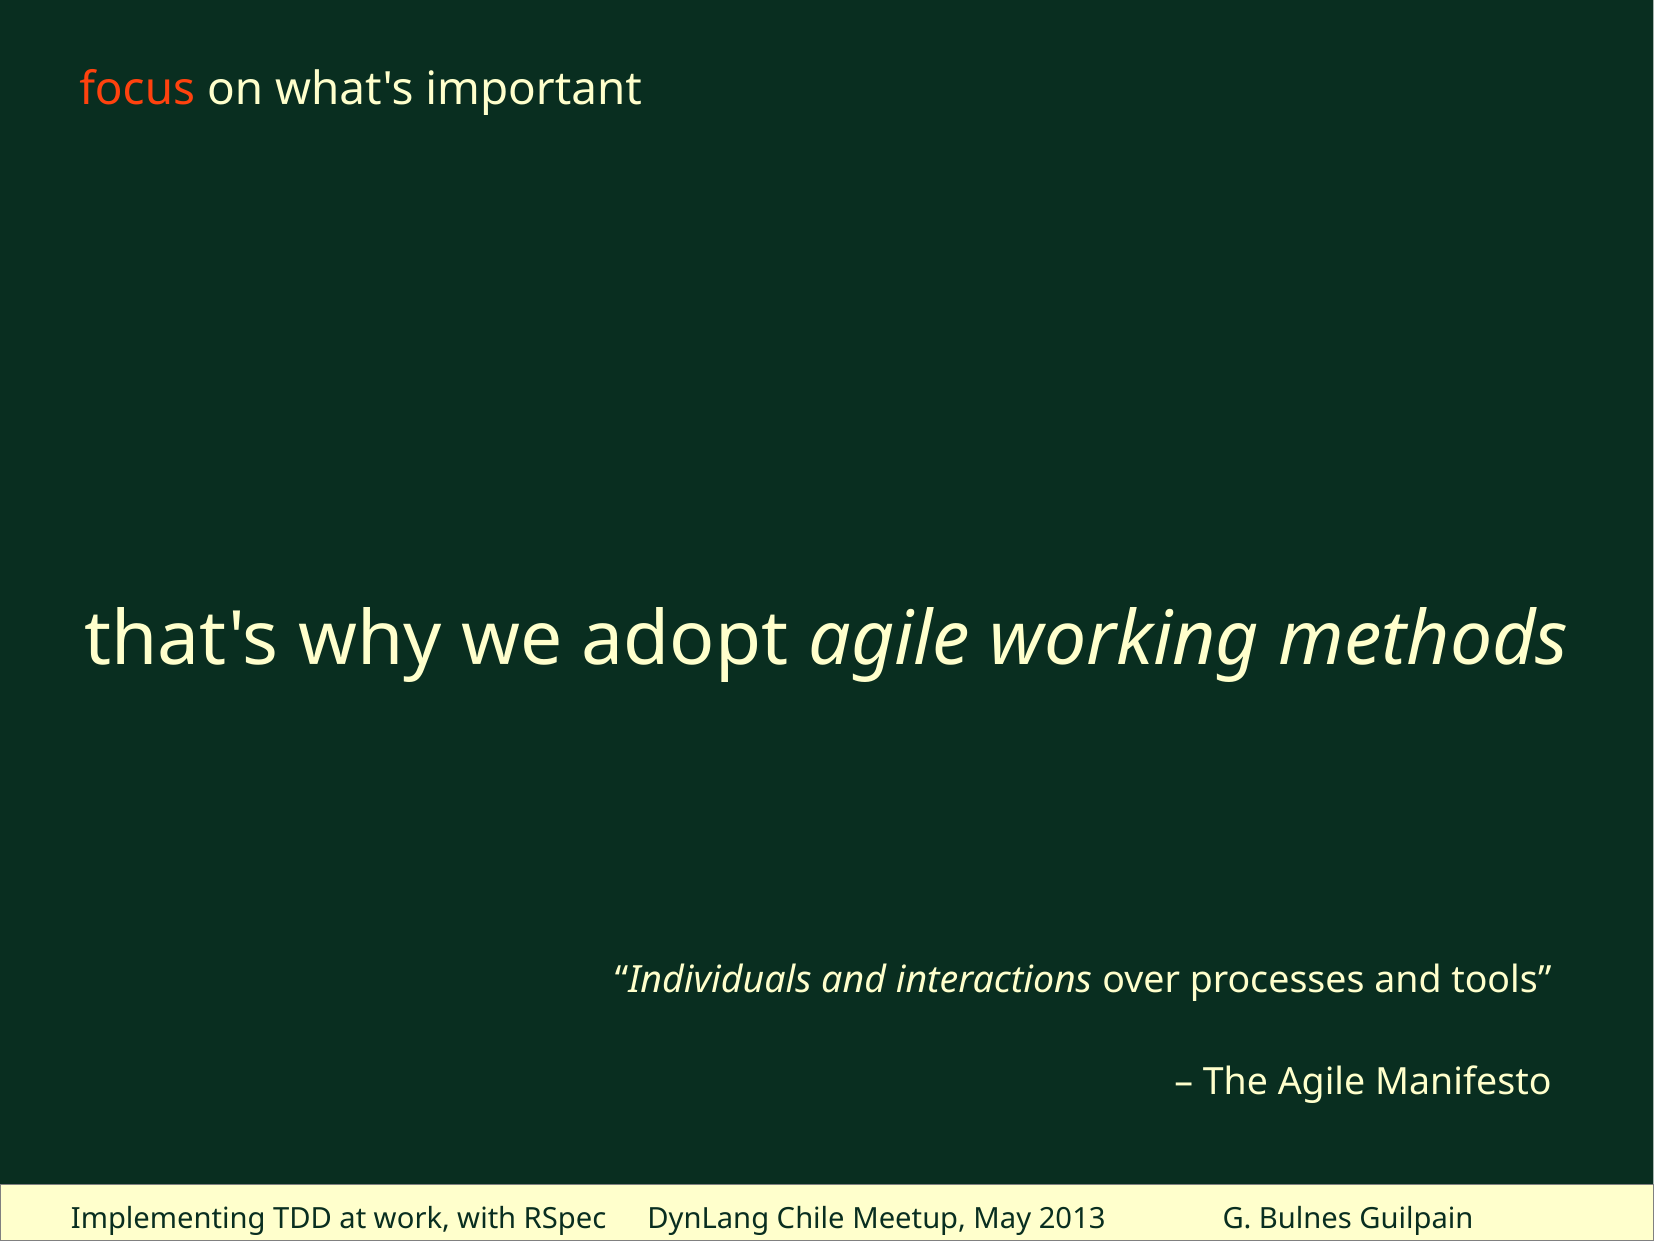

focus on what's important
# that's why we adopt agile working methods
 “Individuals and interactions over processes and tools”
– The Agile Manifesto
Implementing TDD at work, with RSpec
DynLang Chile Meetup, May 2013
G. Bulnes Guilpain